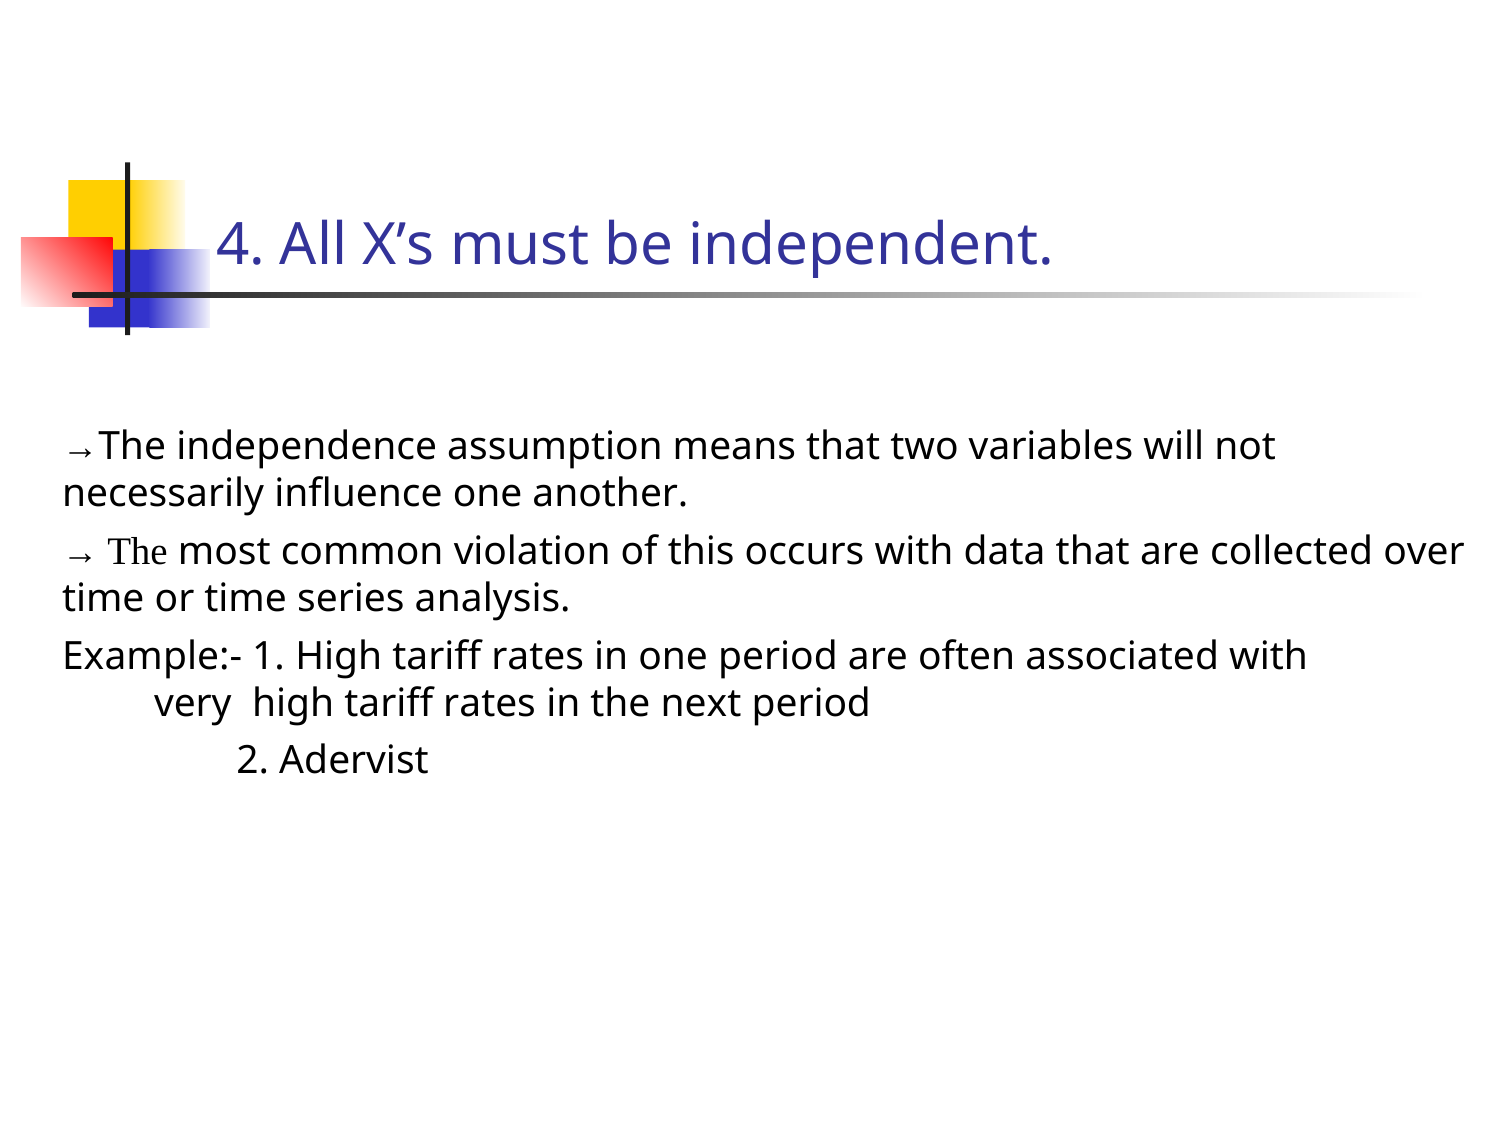

# 4. All X’s must be independent.
→The independence assumption means that two variables will not necessarily influence one another.
→ The most common violation of this occurs with data that are collected over time or time series analysis.
Example:- 1. High tariff rates in one period are often associated with very high tariff rates in the next period
 2. Adervist